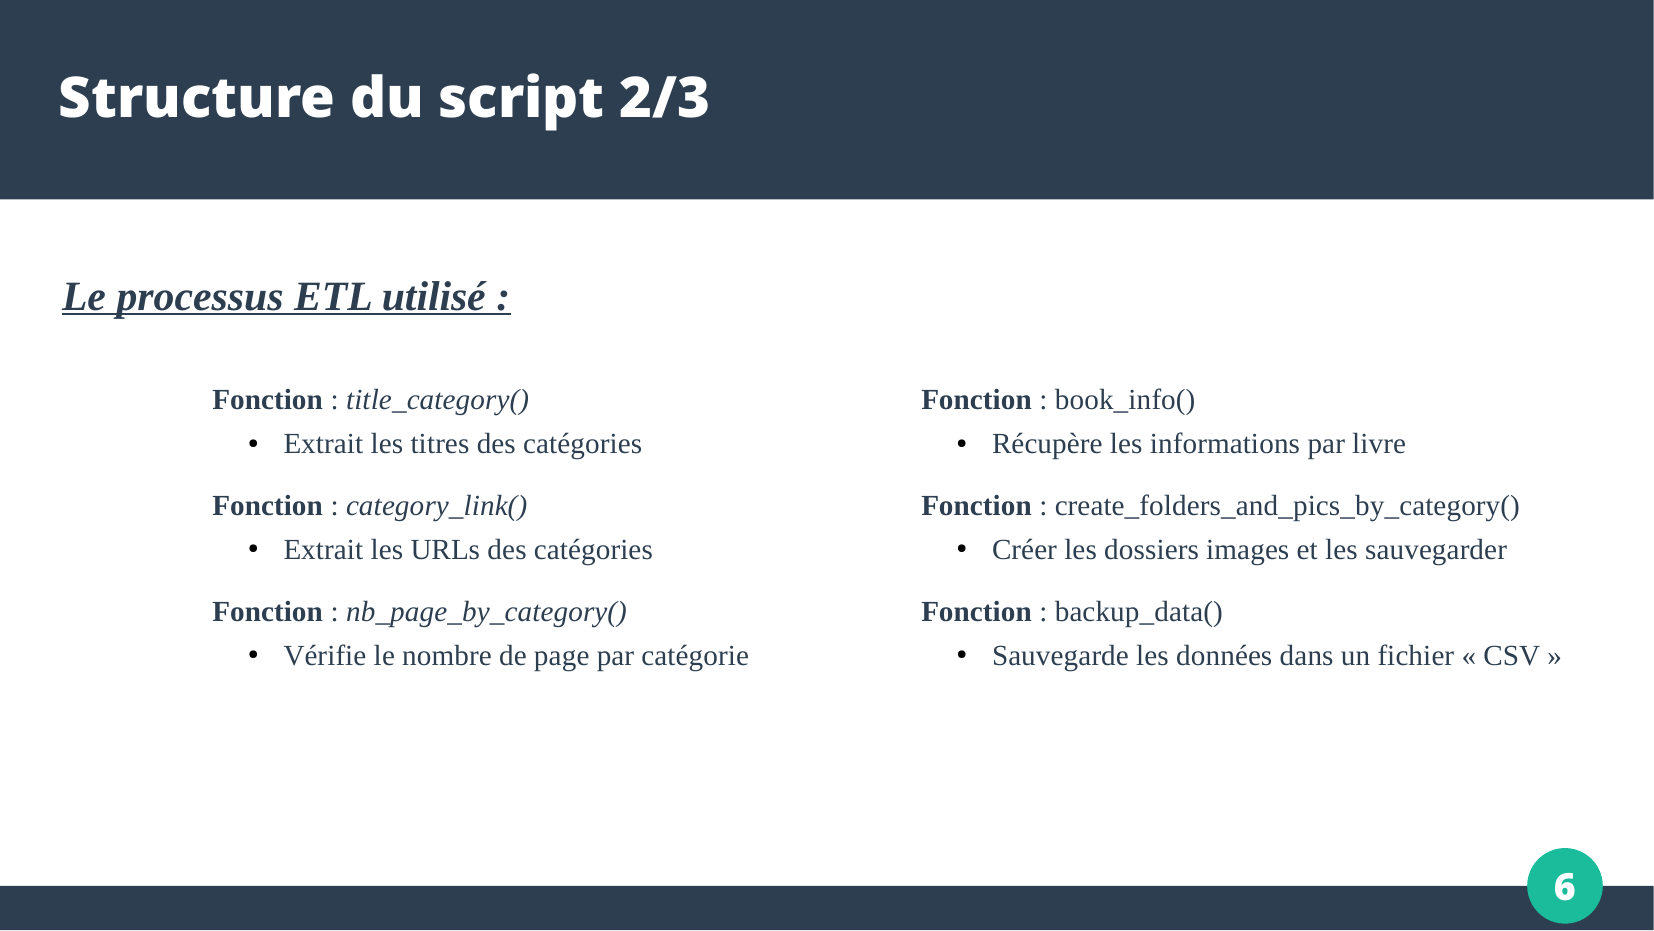

# Structure du script 2/3
Le processus ETL utilisé :
Fonction : title_category()
Extrait les titres des catégories
Fonction : category_link()
Extrait les URLs des catégories
Fonction : nb_page_by_category()
Vérifie le nombre de page par catégorie
Fonction : book_info()
Récupère les informations par livre
Fonction : create_folders_and_pics_by_category()
Créer les dossiers images et les sauvegarder
Fonction : backup_data()
Sauvegarde les données dans un fichier « CSV »